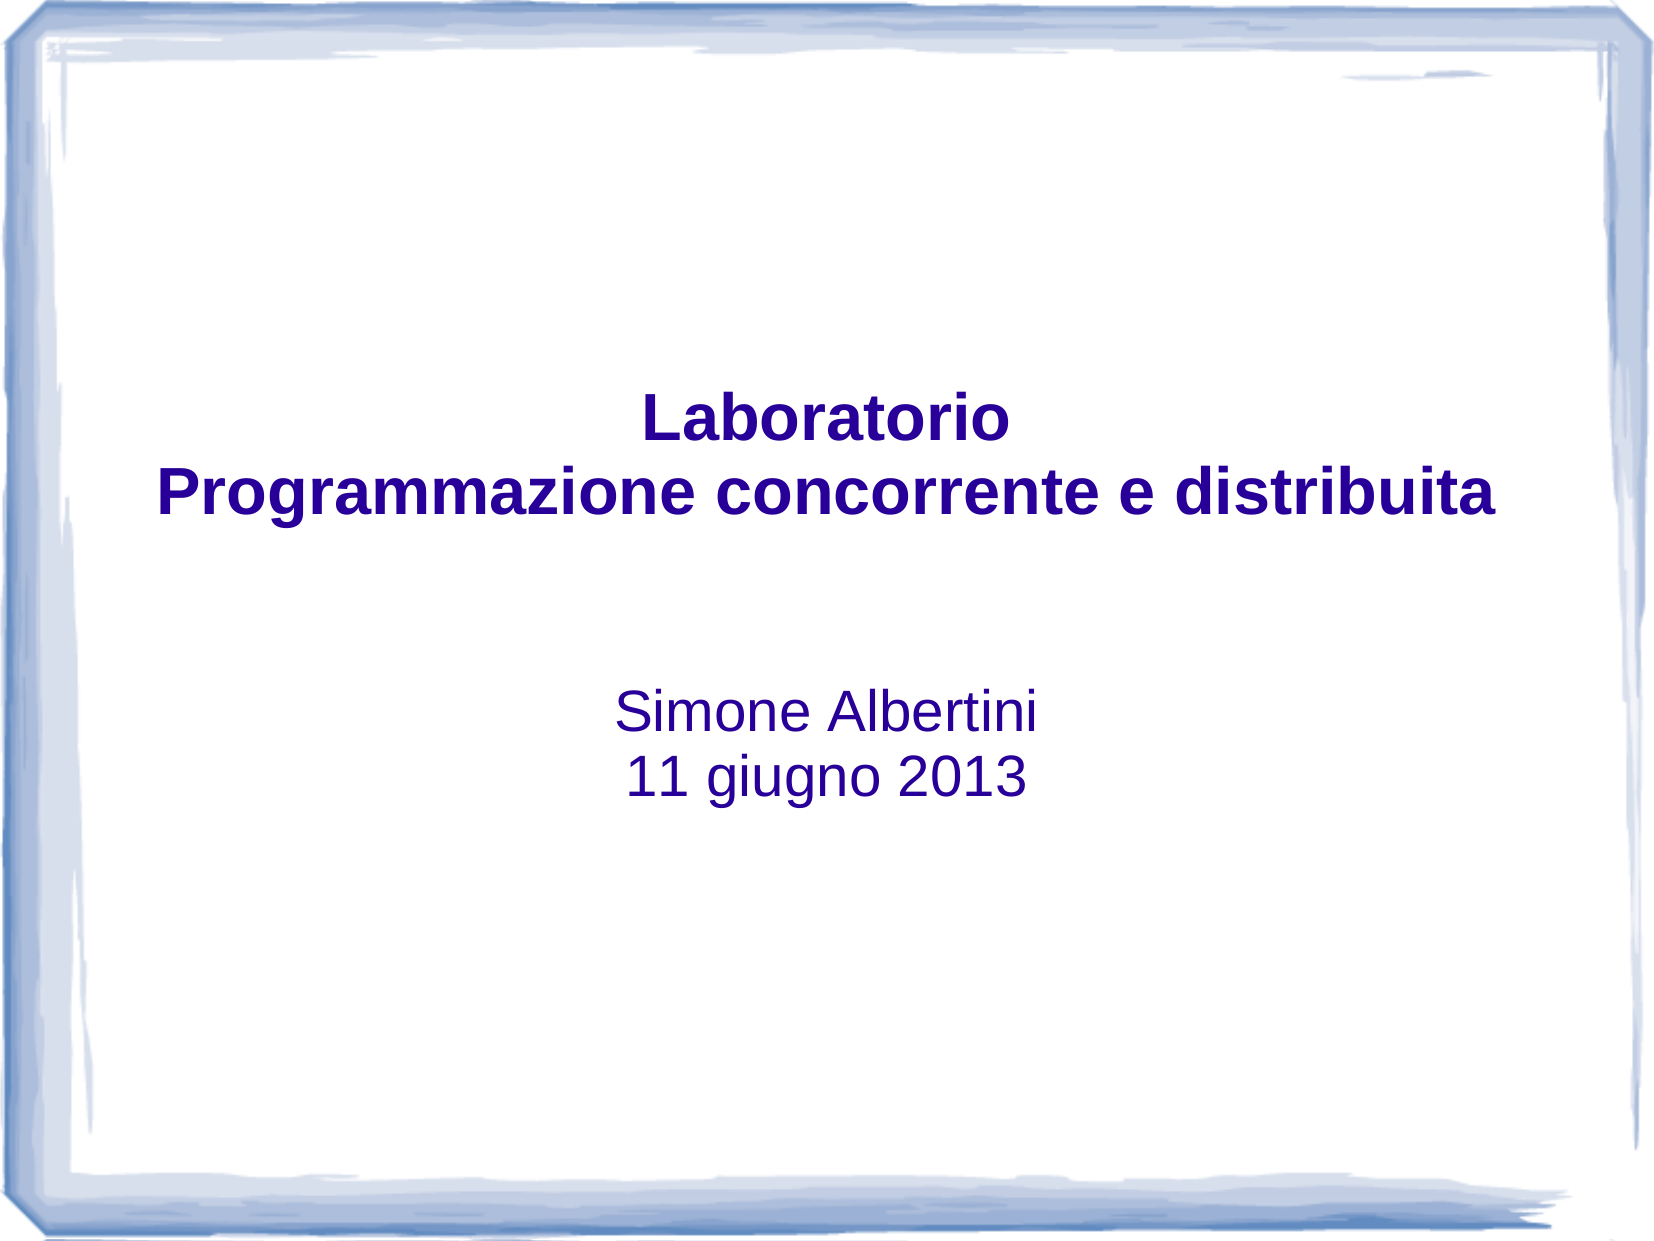

# Laboratorio
Programmazione concorrente e distribuita
Simone Albertini
11 giugno 2013